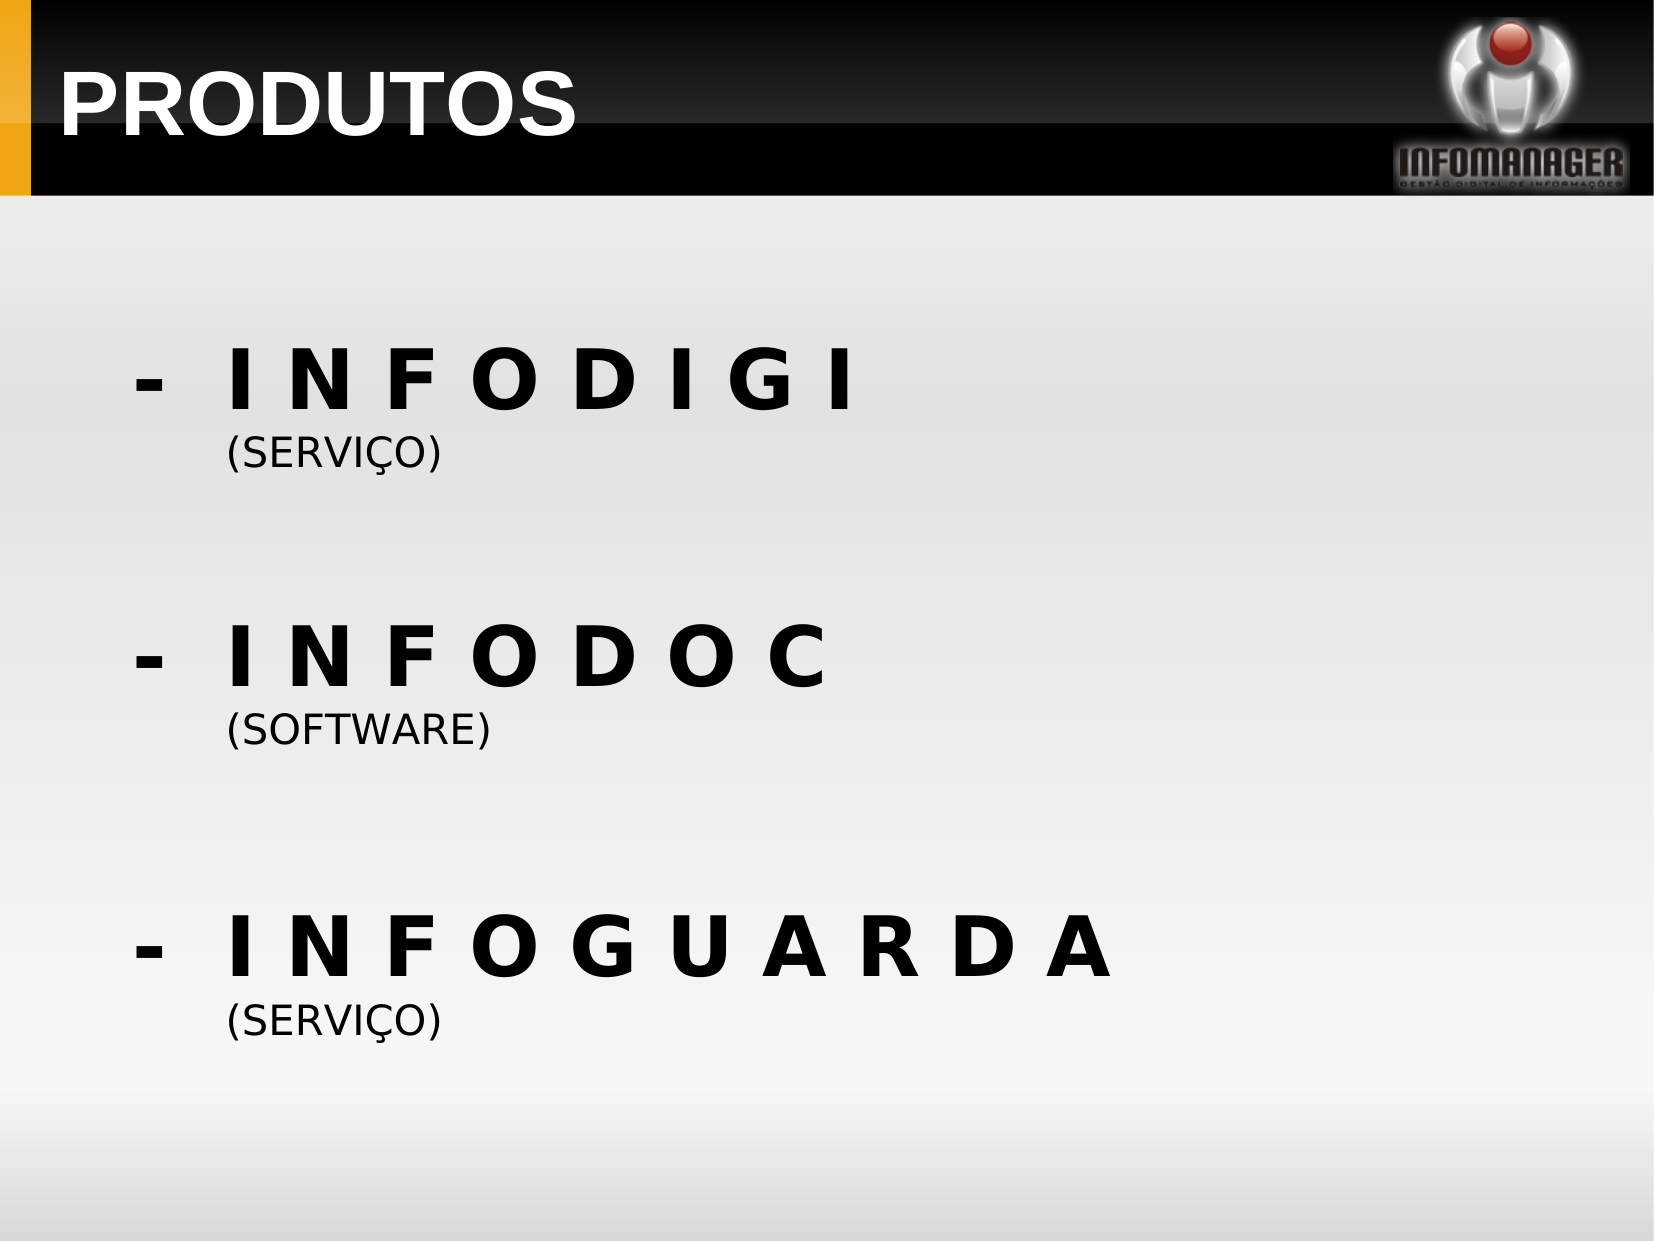

# PRODUTOS
- I N F O D I G I
 (SERVIÇO)
- I N F O D O C
 (SOFTWARE)
- I N F O G U A R D A
 (SERVIÇO)